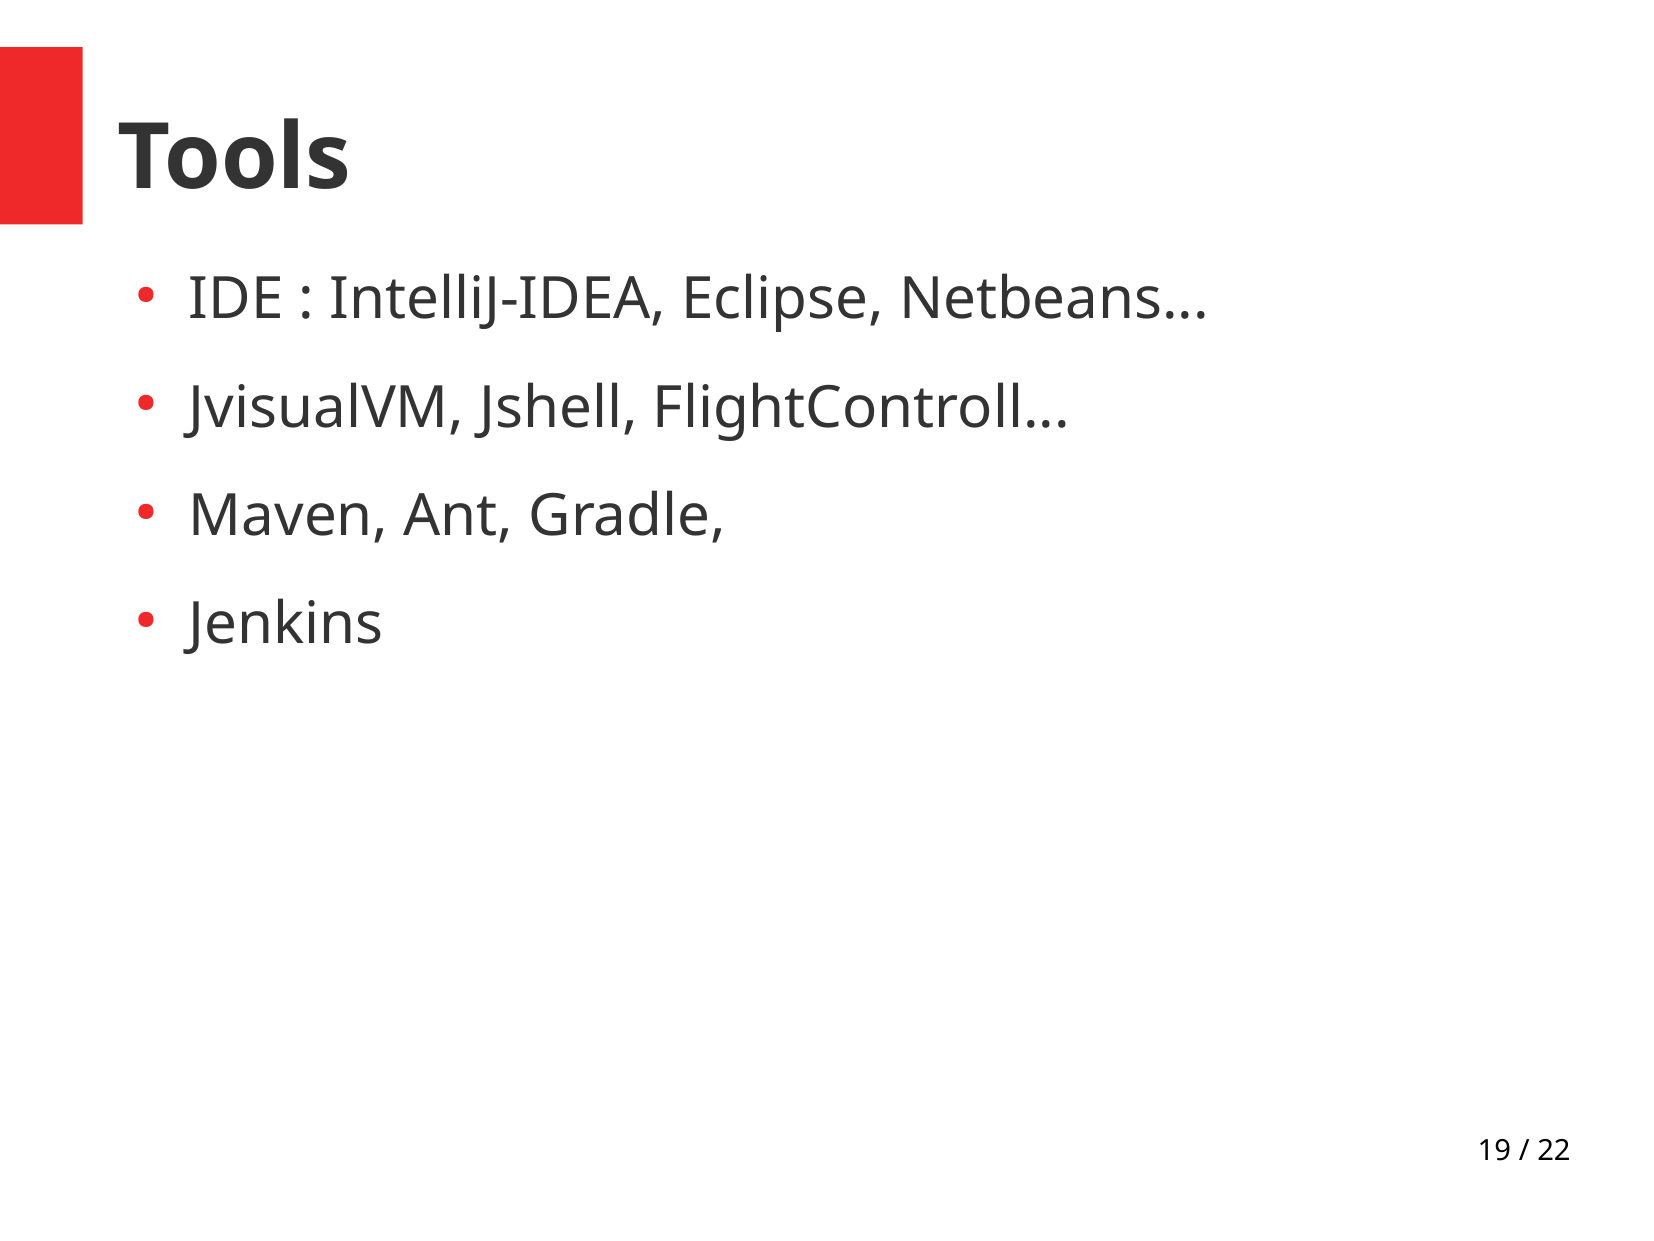

# Tools
IDE : IntelliJ-IDEA, Eclipse, Netbeans...
JvisualVM, Jshell, FlightControll...
Maven, Ant, Gradle,
Jenkins
19